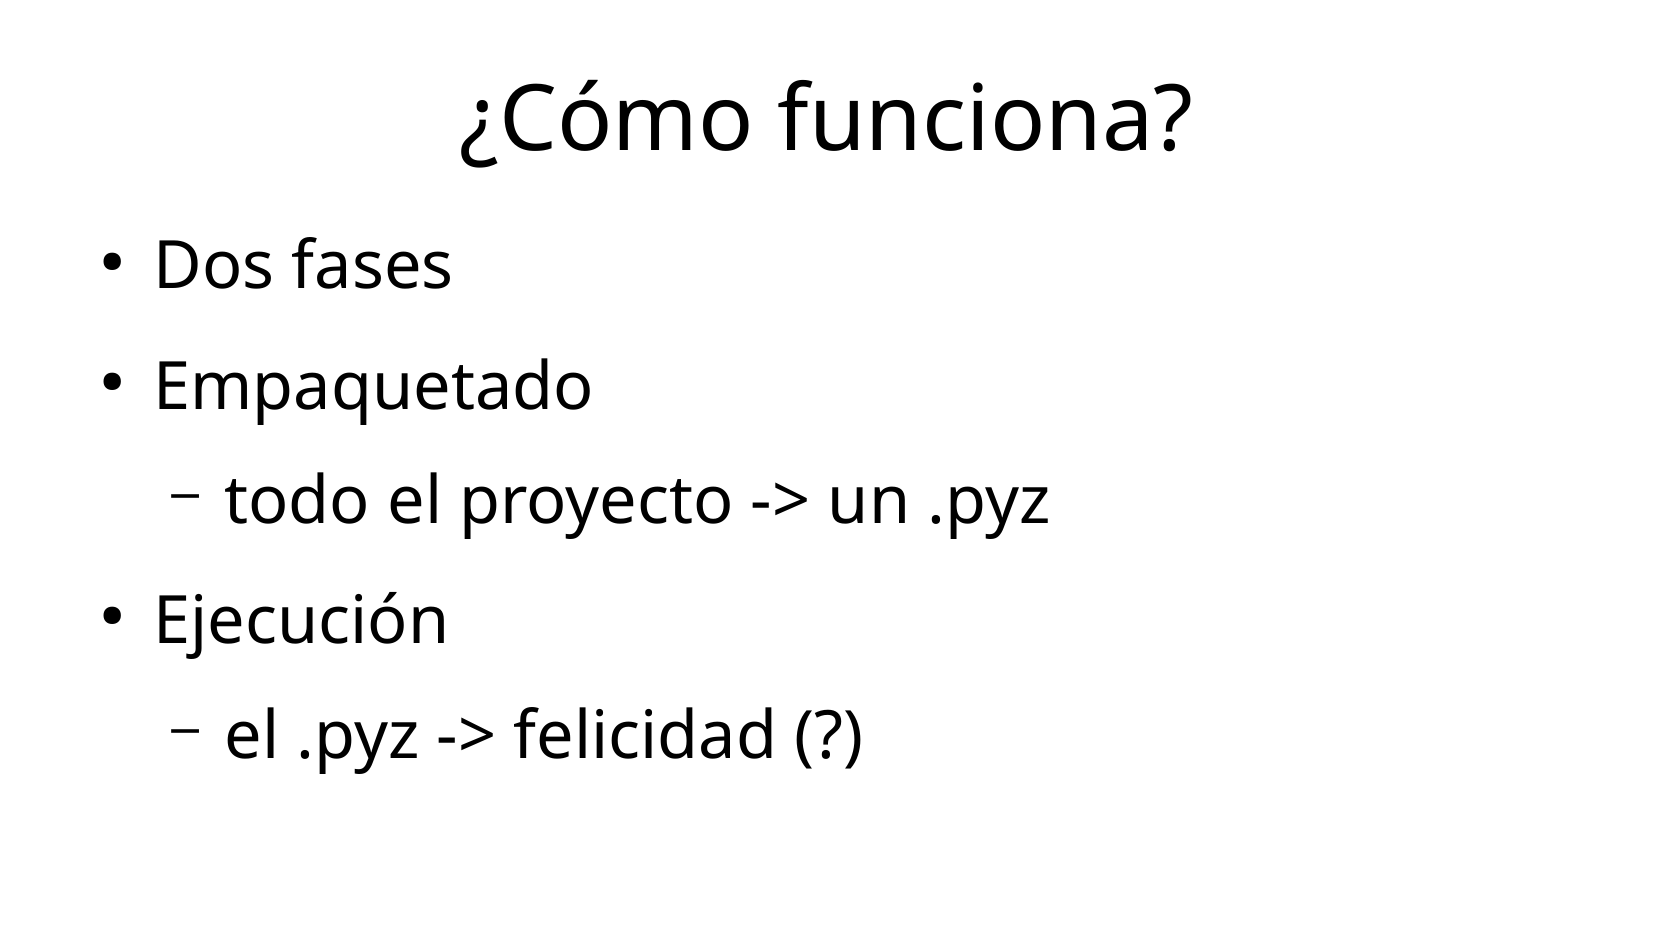

# ¿Cómo funciona?
Dos fases
Empaquetado
todo el proyecto -> un .pyz
Ejecución
el .pyz -> felicidad (?)